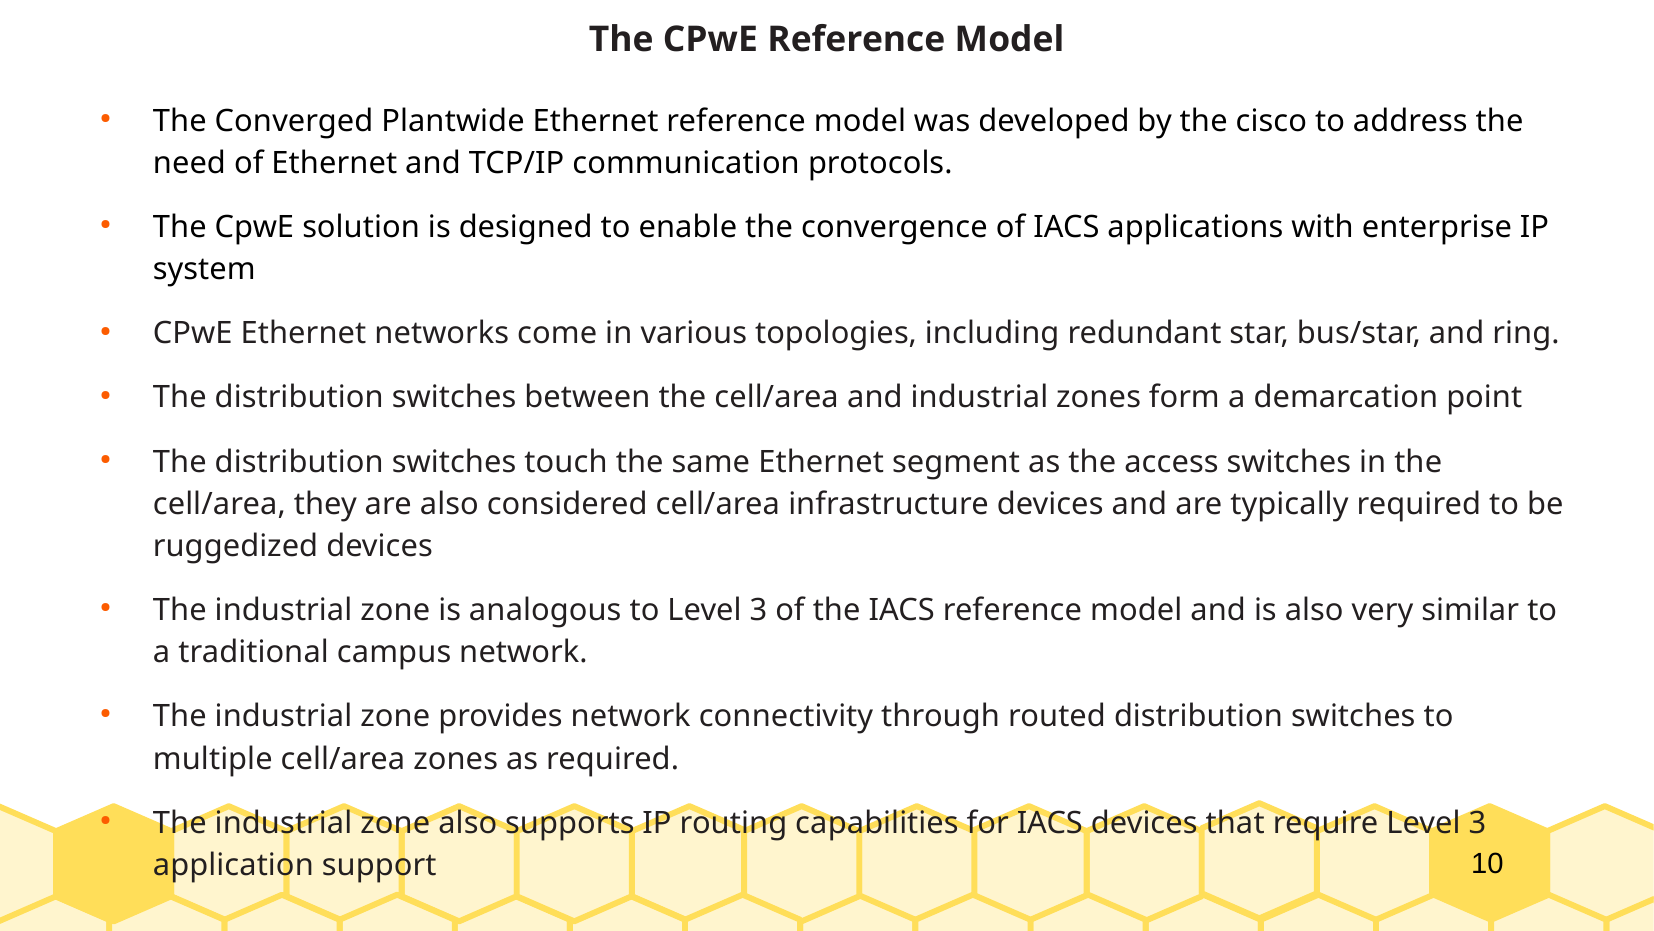

# The CPwE Reference Model
The Converged Plantwide Ethernet reference model was developed by the cisco to address the need of Ethernet and TCP/IP communication protocols.
The CpwE solution is designed to enable the convergence of IACS applications with enterprise IP system
CPwE Ethernet networks come in various topologies, including redundant star, bus/star, and ring.
The distribution switches between the cell/area and industrial zones form a demarcation point
The distribution switches touch the same Ethernet segment as the access switches in the cell/area, they are also considered cell/area infrastructure devices and are typically required to be ruggedized devices
The industrial zone is analogous to Level 3 of the IACS reference model and is also very similar to a traditional campus network.
The industrial zone provides network connectivity through routed distribution switches to multiple cell/area zones as required.
The industrial zone also supports IP routing capabilities for IACS devices that require Level 3 application support